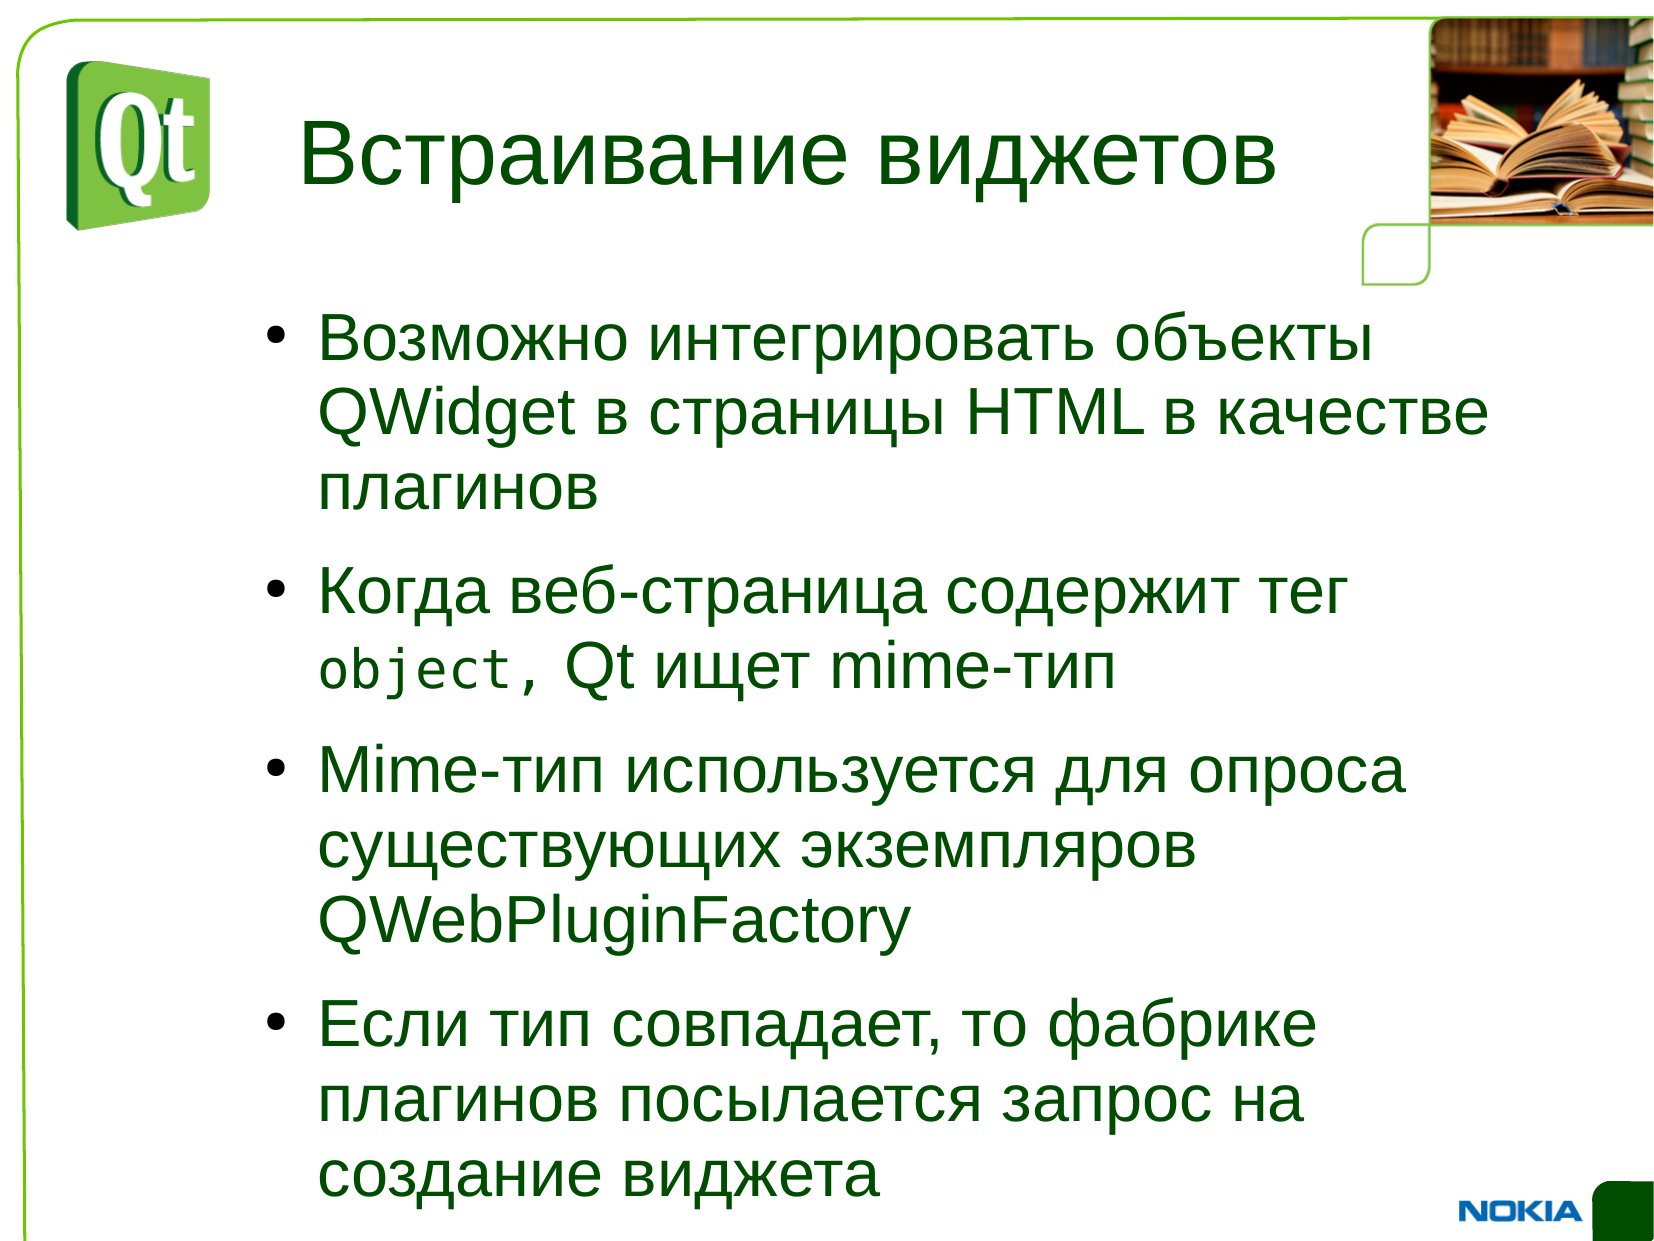

# Встраивание виджетов
Возможно интегрировать объекты QWidget в страницы HTML в качестве плагинов
Когда веб-страница содержит тег object, Qt ищет mime-тип
Mime-тип используется для опроса существующих экземпляров QWebPluginFactory
Если тип совпадает, то фабрике плагинов посылается запрос на создание виджета